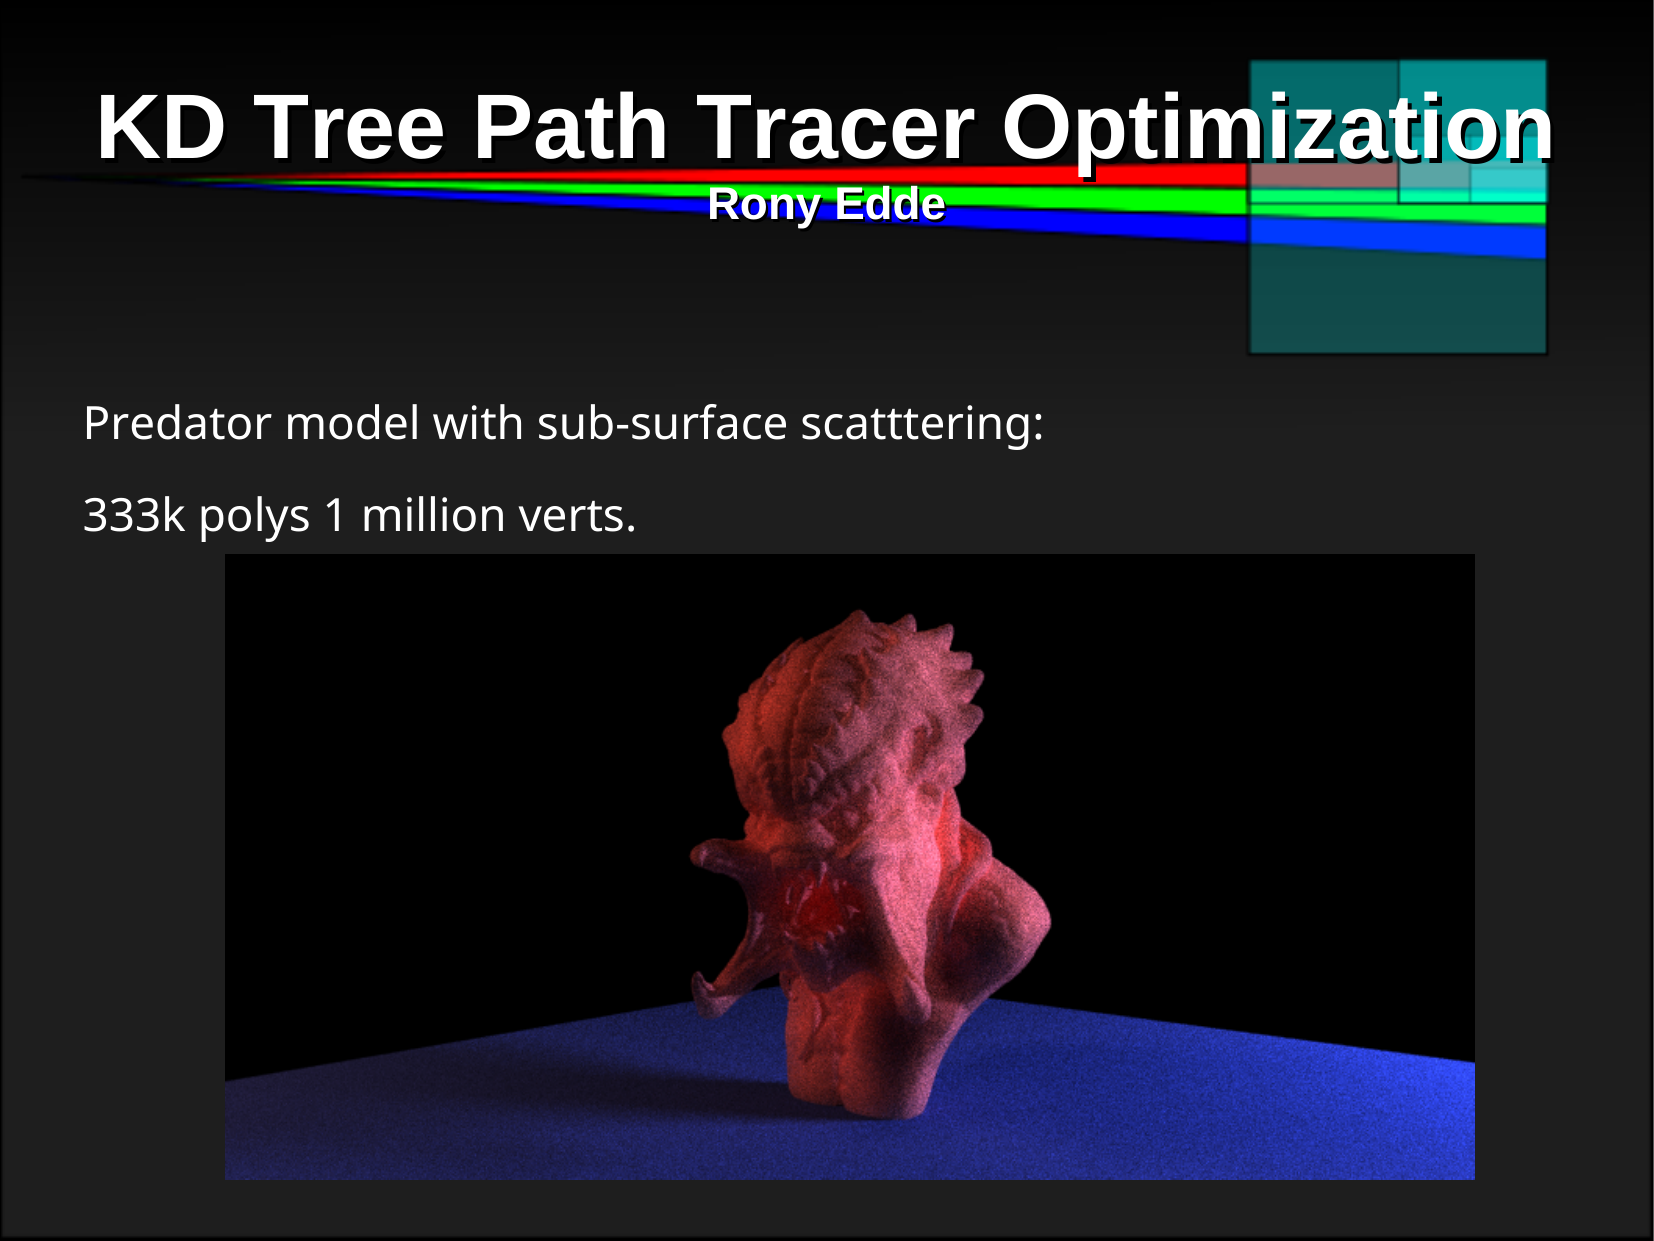

# KD Tree Path Tracer Optimization Rony Edde
Predator model with sub-surface scatttering:
333k polys 1 million verts.